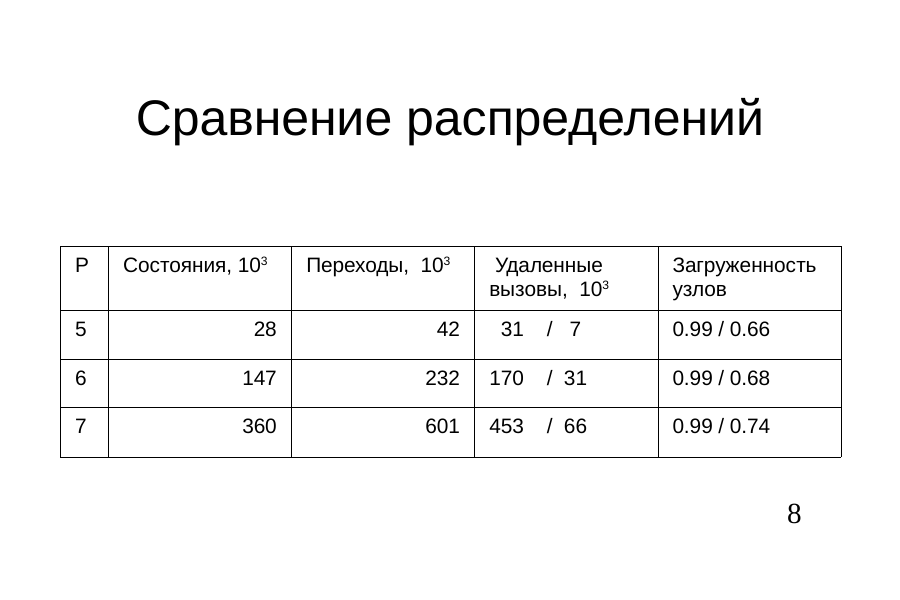

# Сравнение распределений
| P | Состояния, 103 | Переходы, 103 | Удаленные вызовы, 103 | Загруженность узлов |
| --- | --- | --- | --- | --- |
| 5 | 28 | 42 | 31 / 7 | 0.99 / 0.66 |
| 6 | 147 | 232 | 170 / 31 | 0.99 / 0.68 |
| 7 | 360 | 601 | 453 / 66 | 0.99 / 0.74 |
8